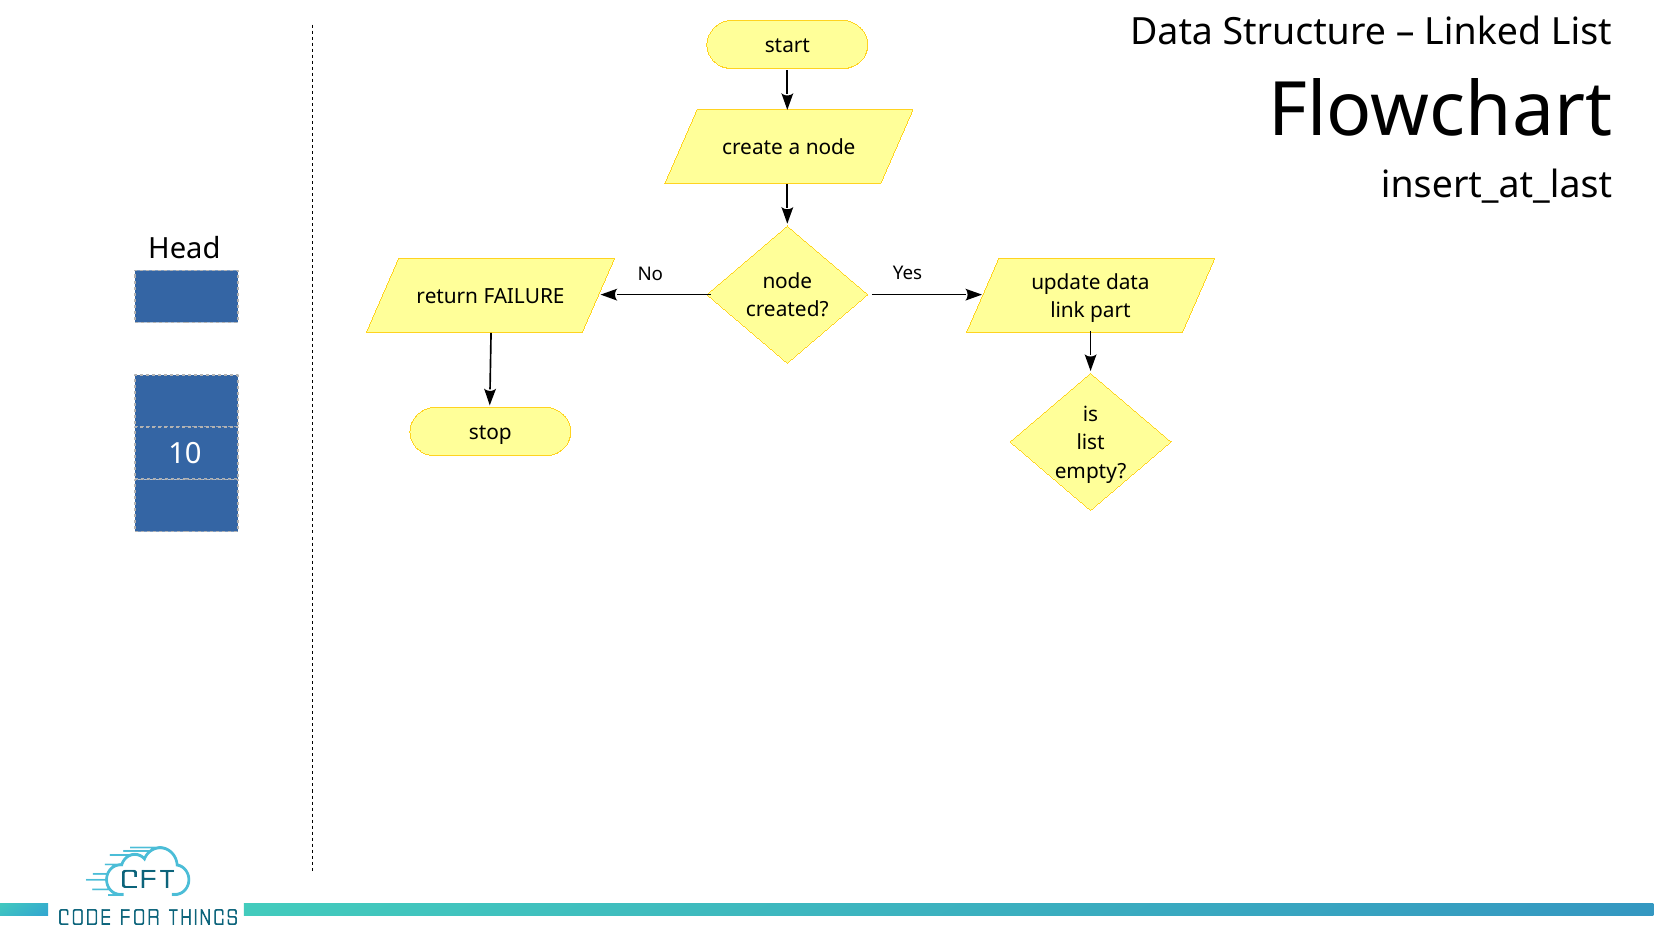

# Data Structure – Linked List Flowchart insert_at_last
start
create a node
Head
node
created?
Yes
No
return FAILURE
update data
link part
is
list
empty?
stop
10